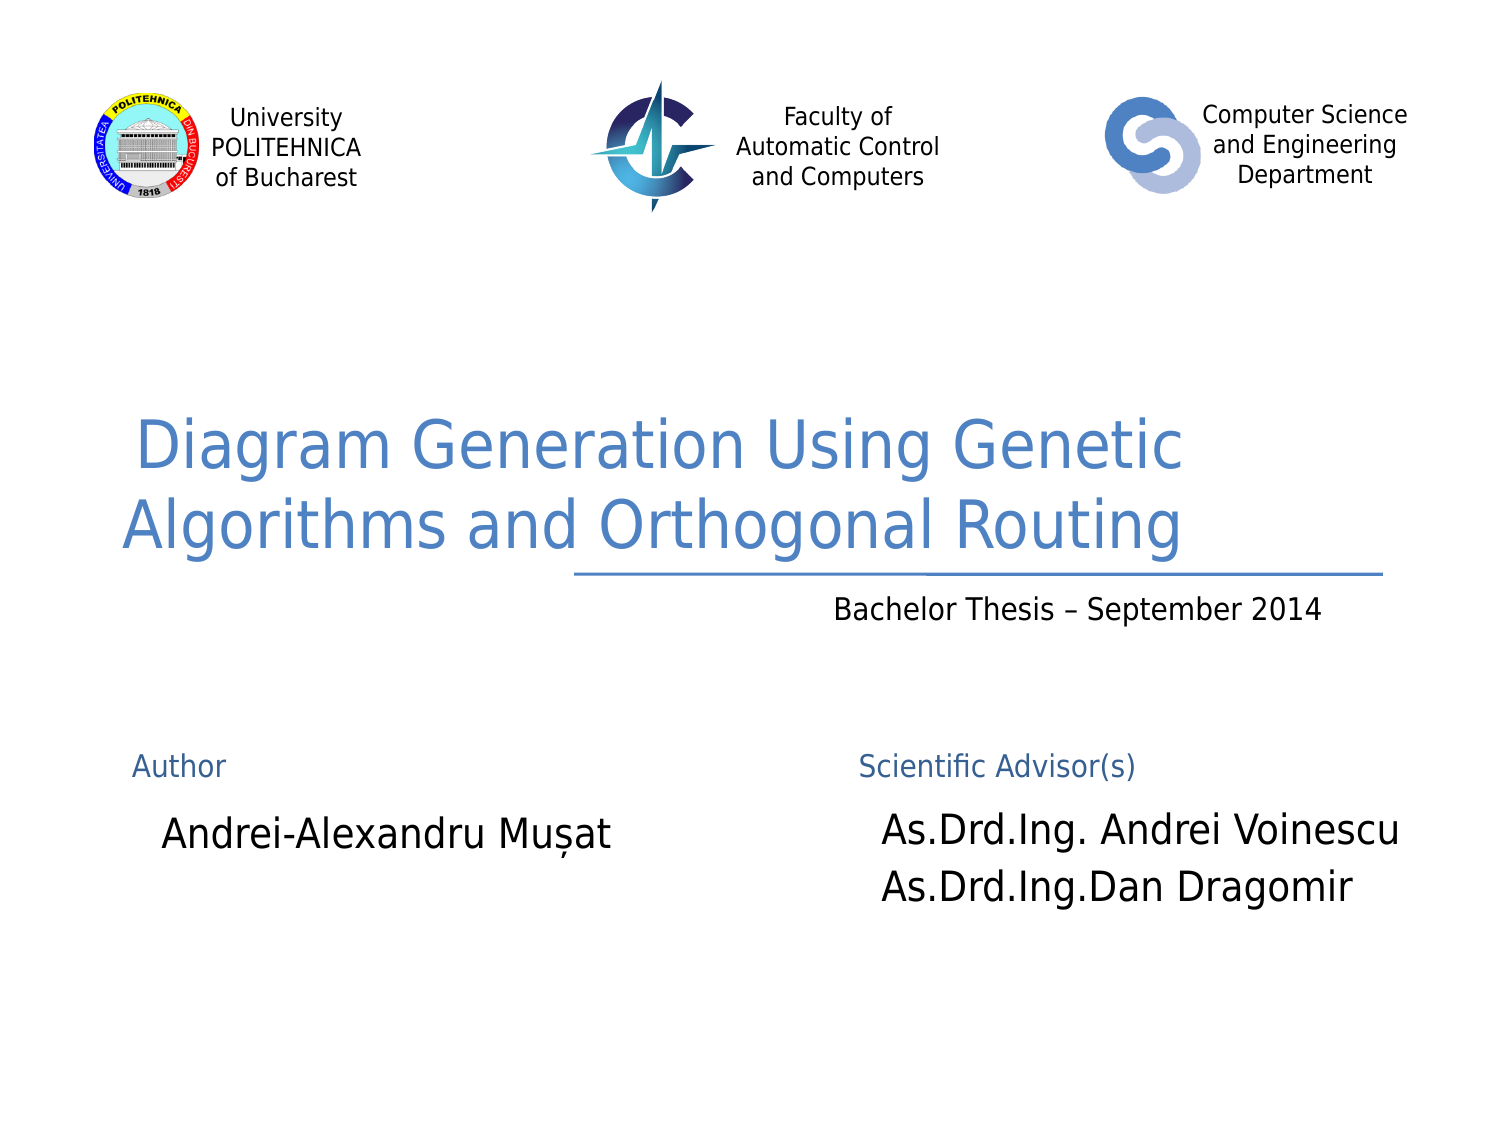

# Diagram Generation Using Genetic Algorithms and Orthogonal Routing
Bachelor Thesis – September 2014
As.Drd.Ing. Andrei Voinescu
As.Drd.Ing.Dan Dragomir
Andrei-Alexandru Mușat